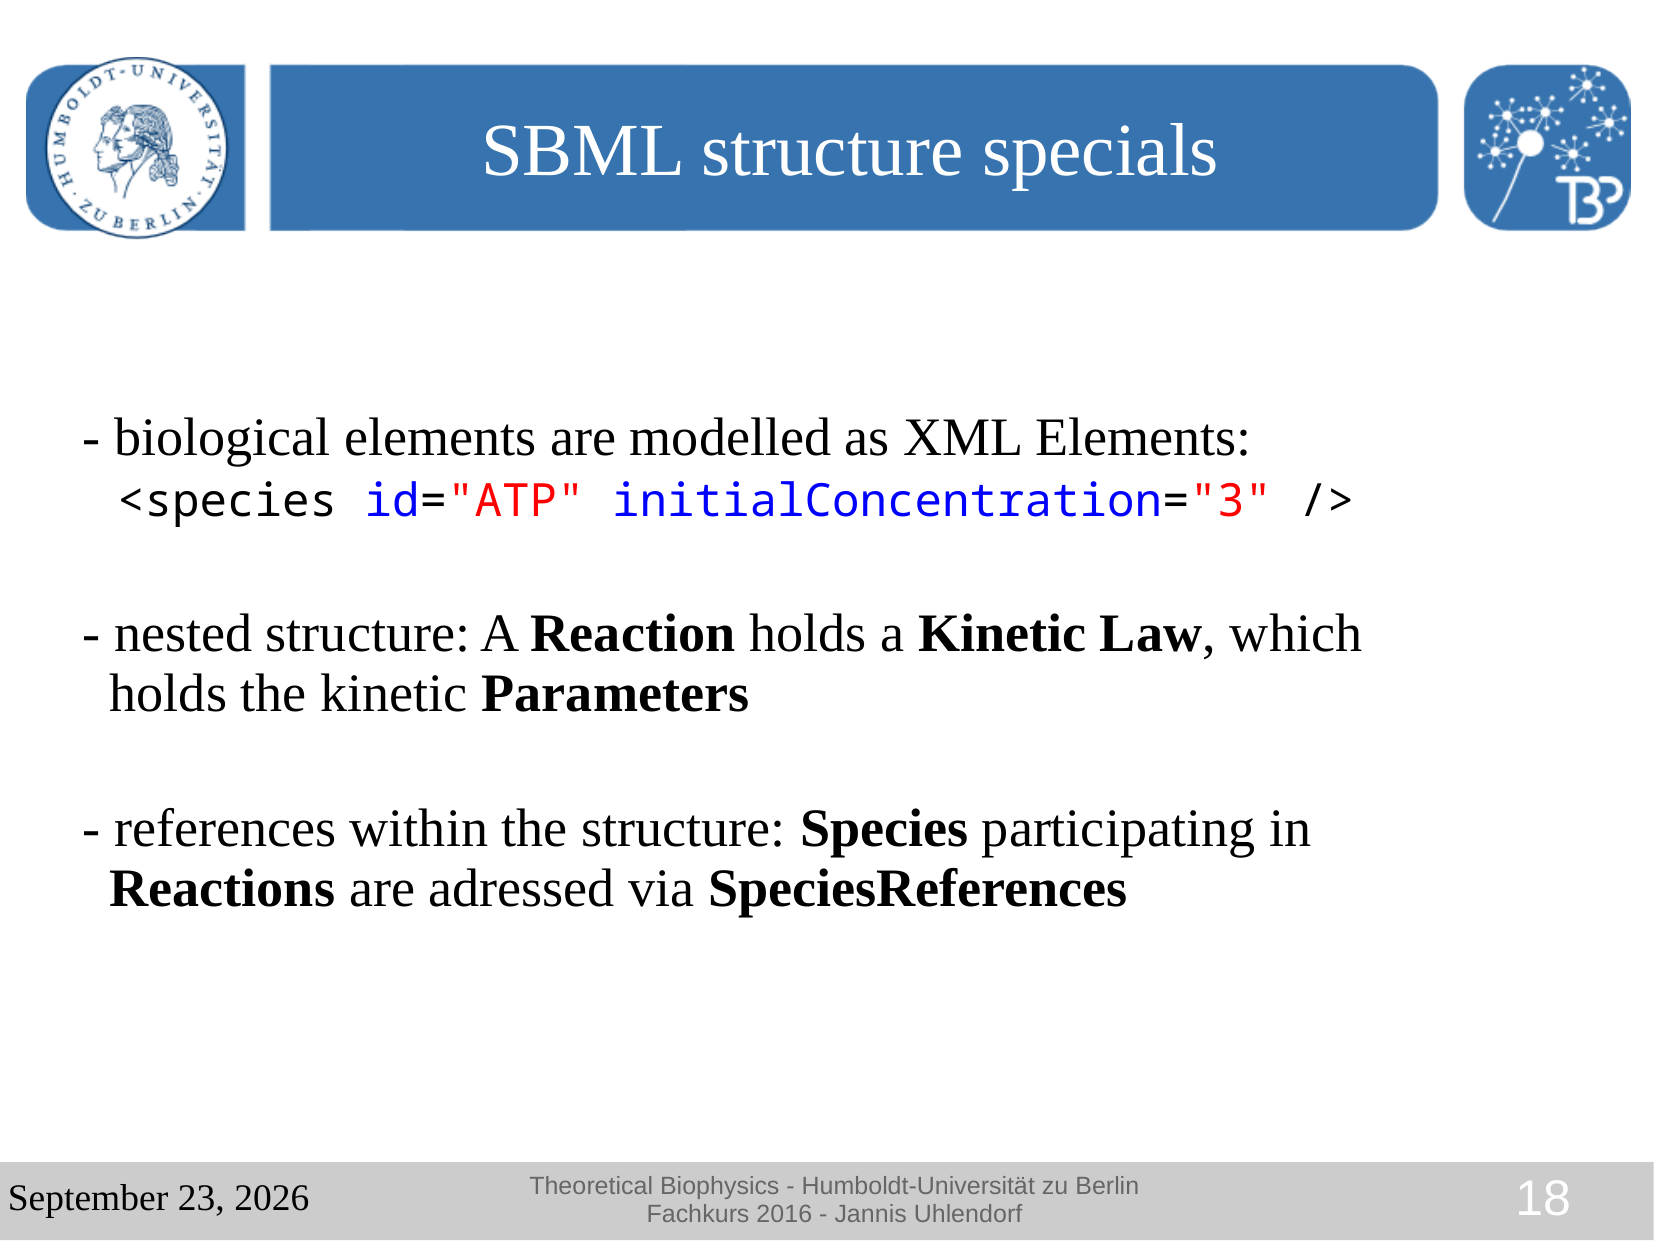

# SBML structure specials
- biological elements are modelled as XML Elements:
 <species id="ATP" initialConcentration="3" />
- nested structure: A Reaction holds a Kinetic Law, which
 holds the kinetic Parameters
- references within the structure: Species participating in
 Reactions are adressed via SpeciesReferences
18
Fachkurs WS 2013 - Timo Lubitz, Jannis Uhlendorf